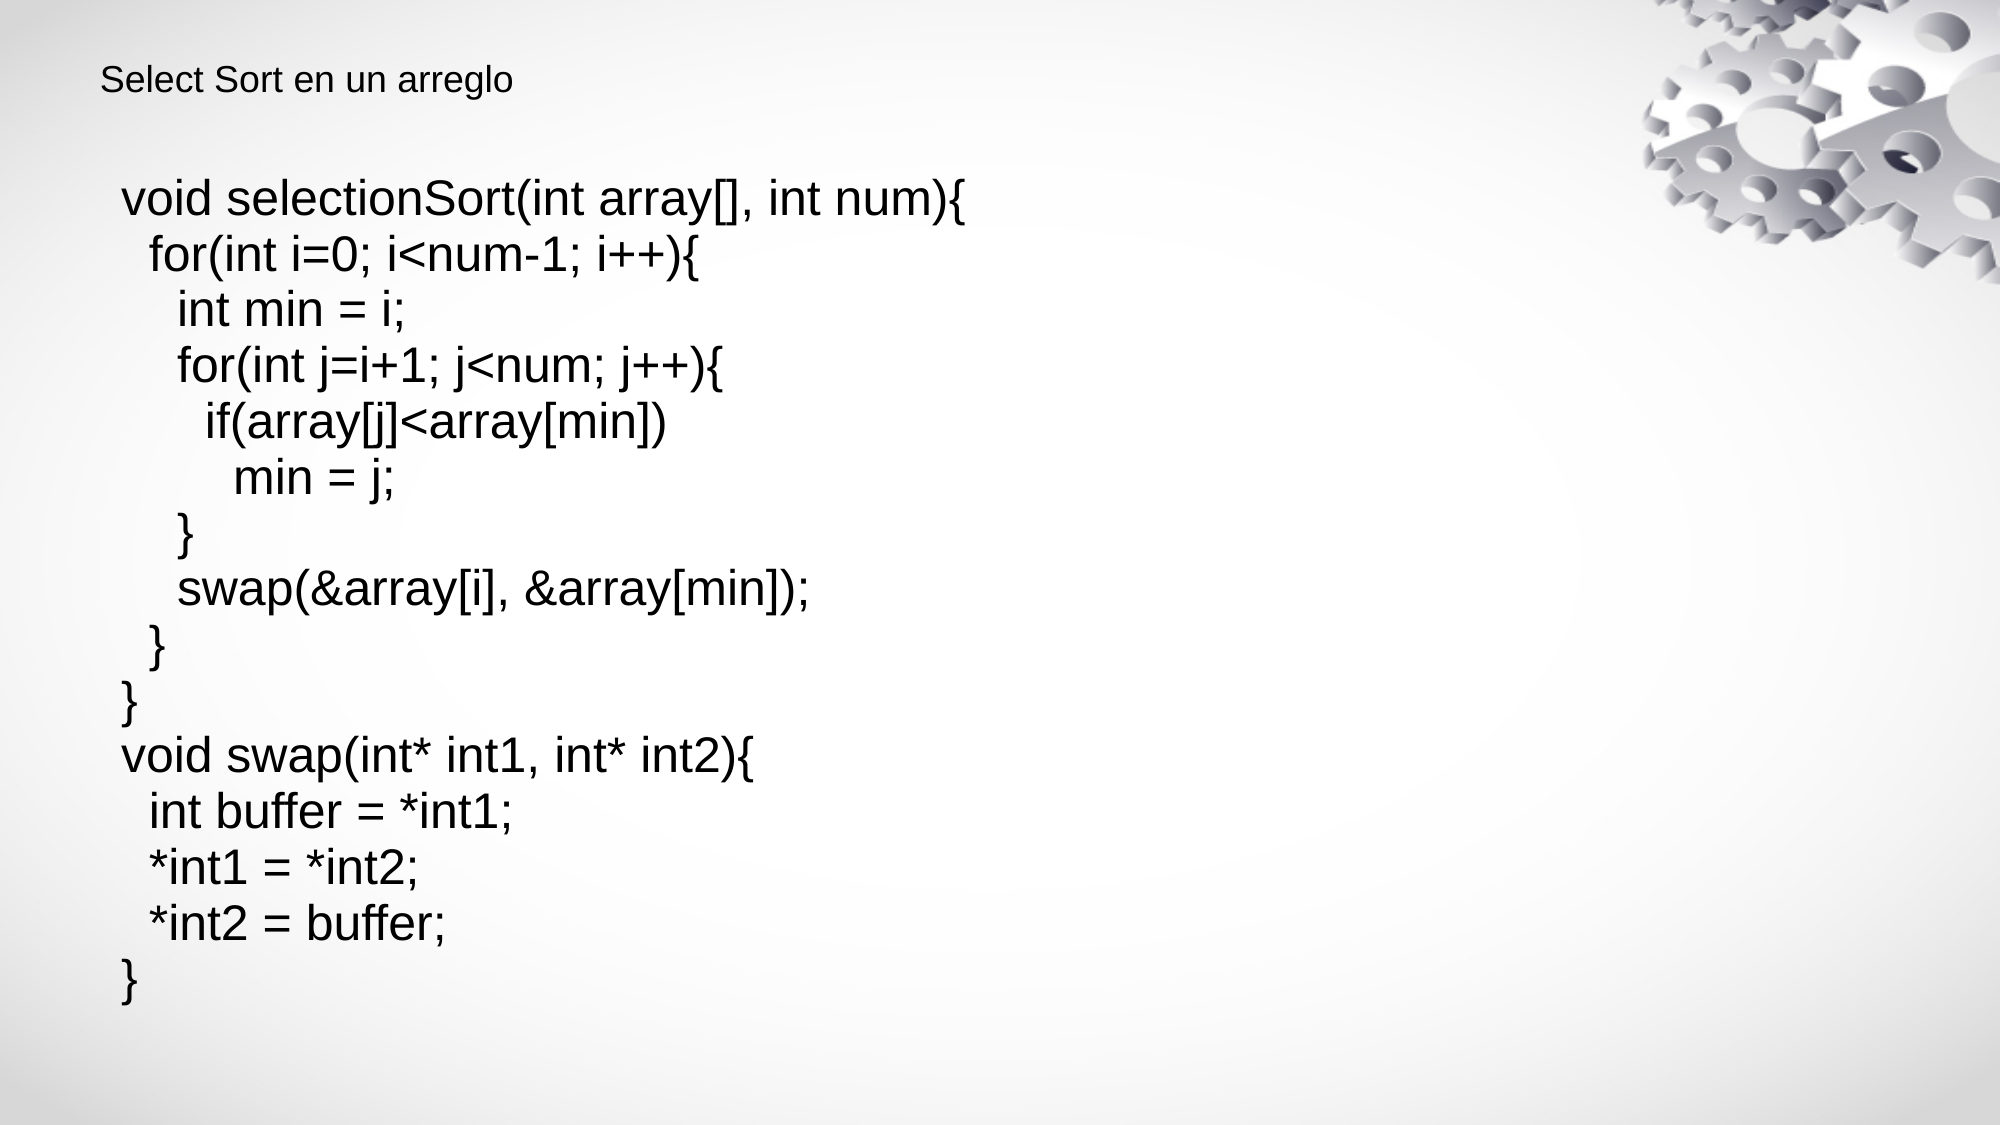

# Select Sort en un arreglo
void selectionSort(int array[], int num){
 for(int i=0; i<num-1; i++){
 int min = i;
 for(int j=i+1; j<num; j++){
 if(array[j]<array[min])
 min = j;
 }
 swap(&array[i], &array[min]);
 }
}
void swap(int* int1, int* int2){
 int buffer = *int1;
 *int1 = *int2;
 *int2 = buffer;
}